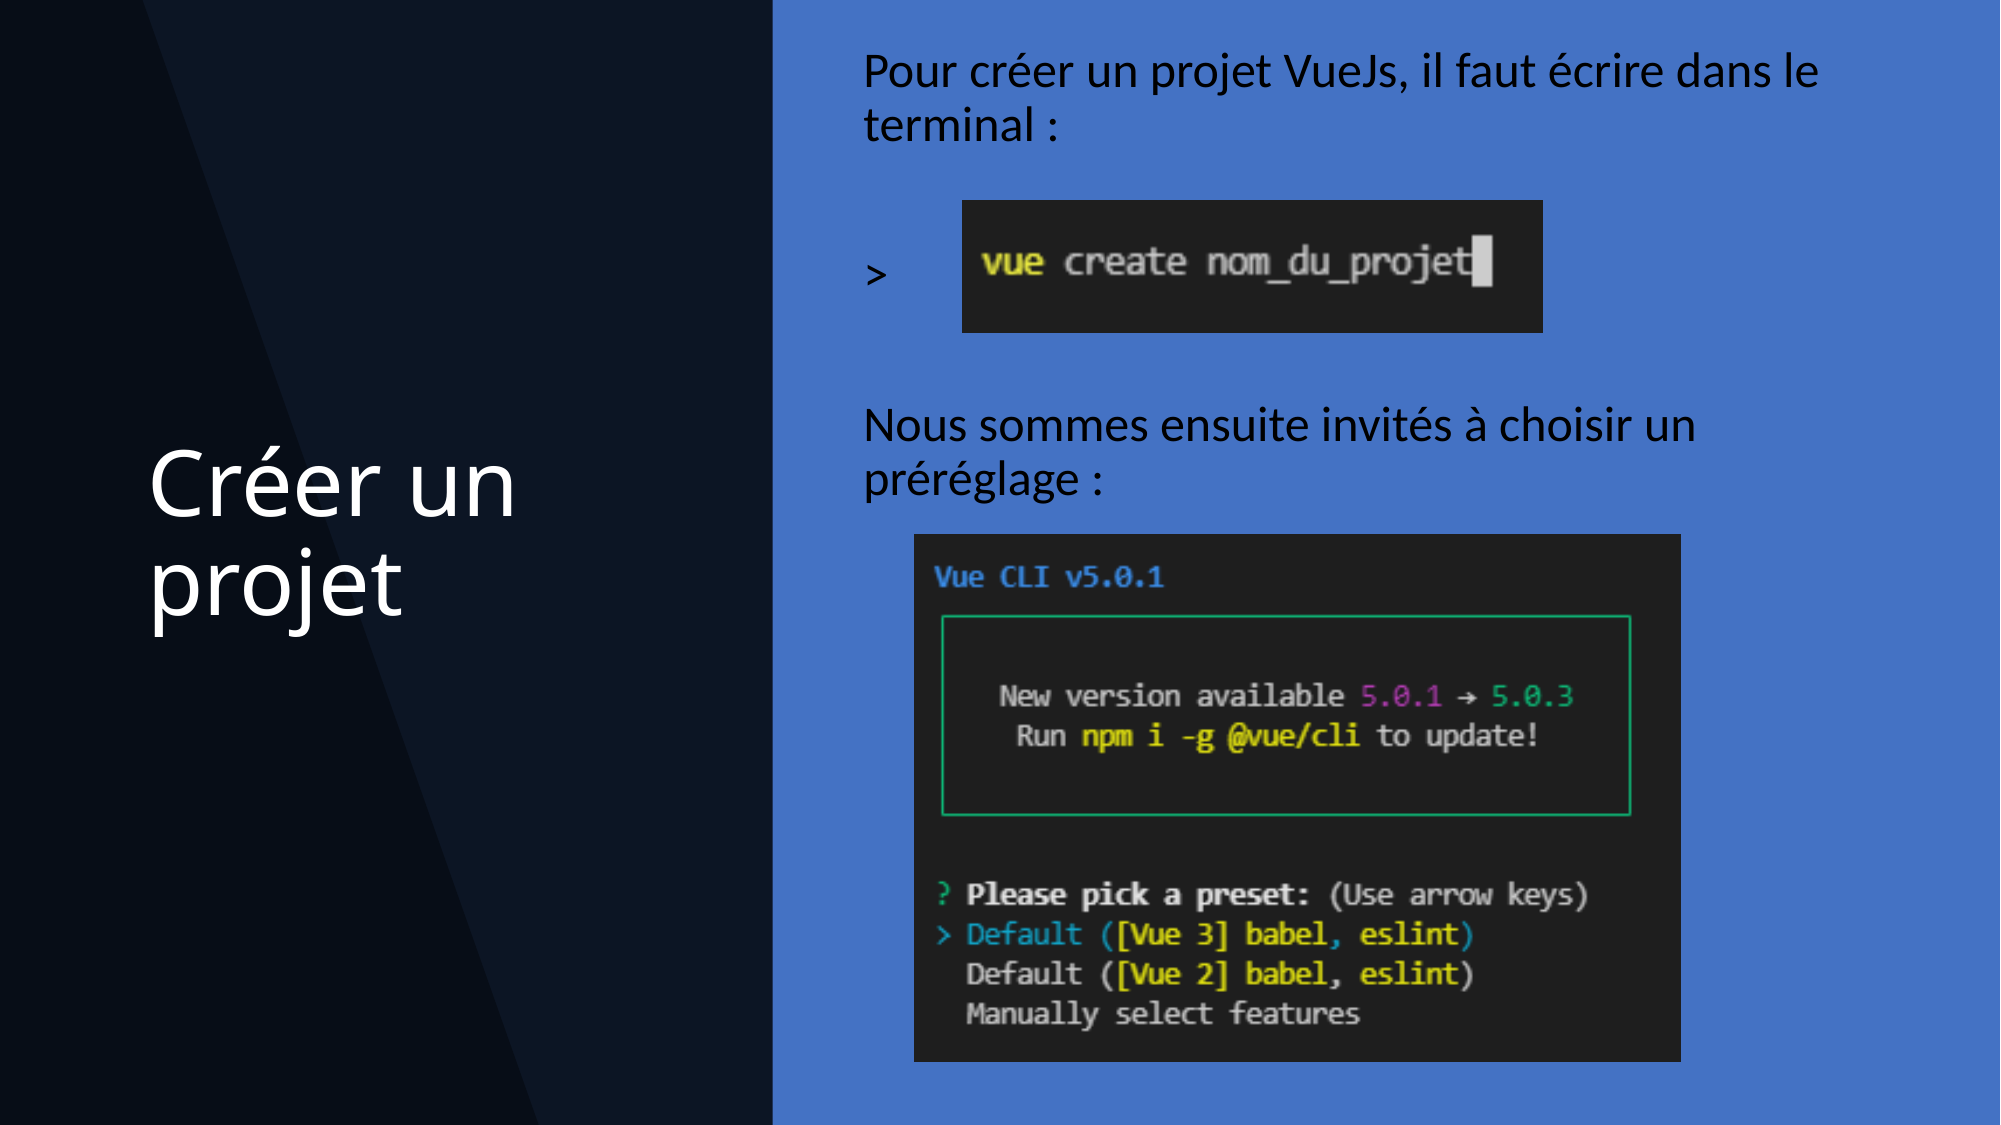

Pour créer un projet VueJs, il faut écrire dans le terminal :
>
Nous sommes ensuite invités à choisir un préréglage :
# Créer un projet